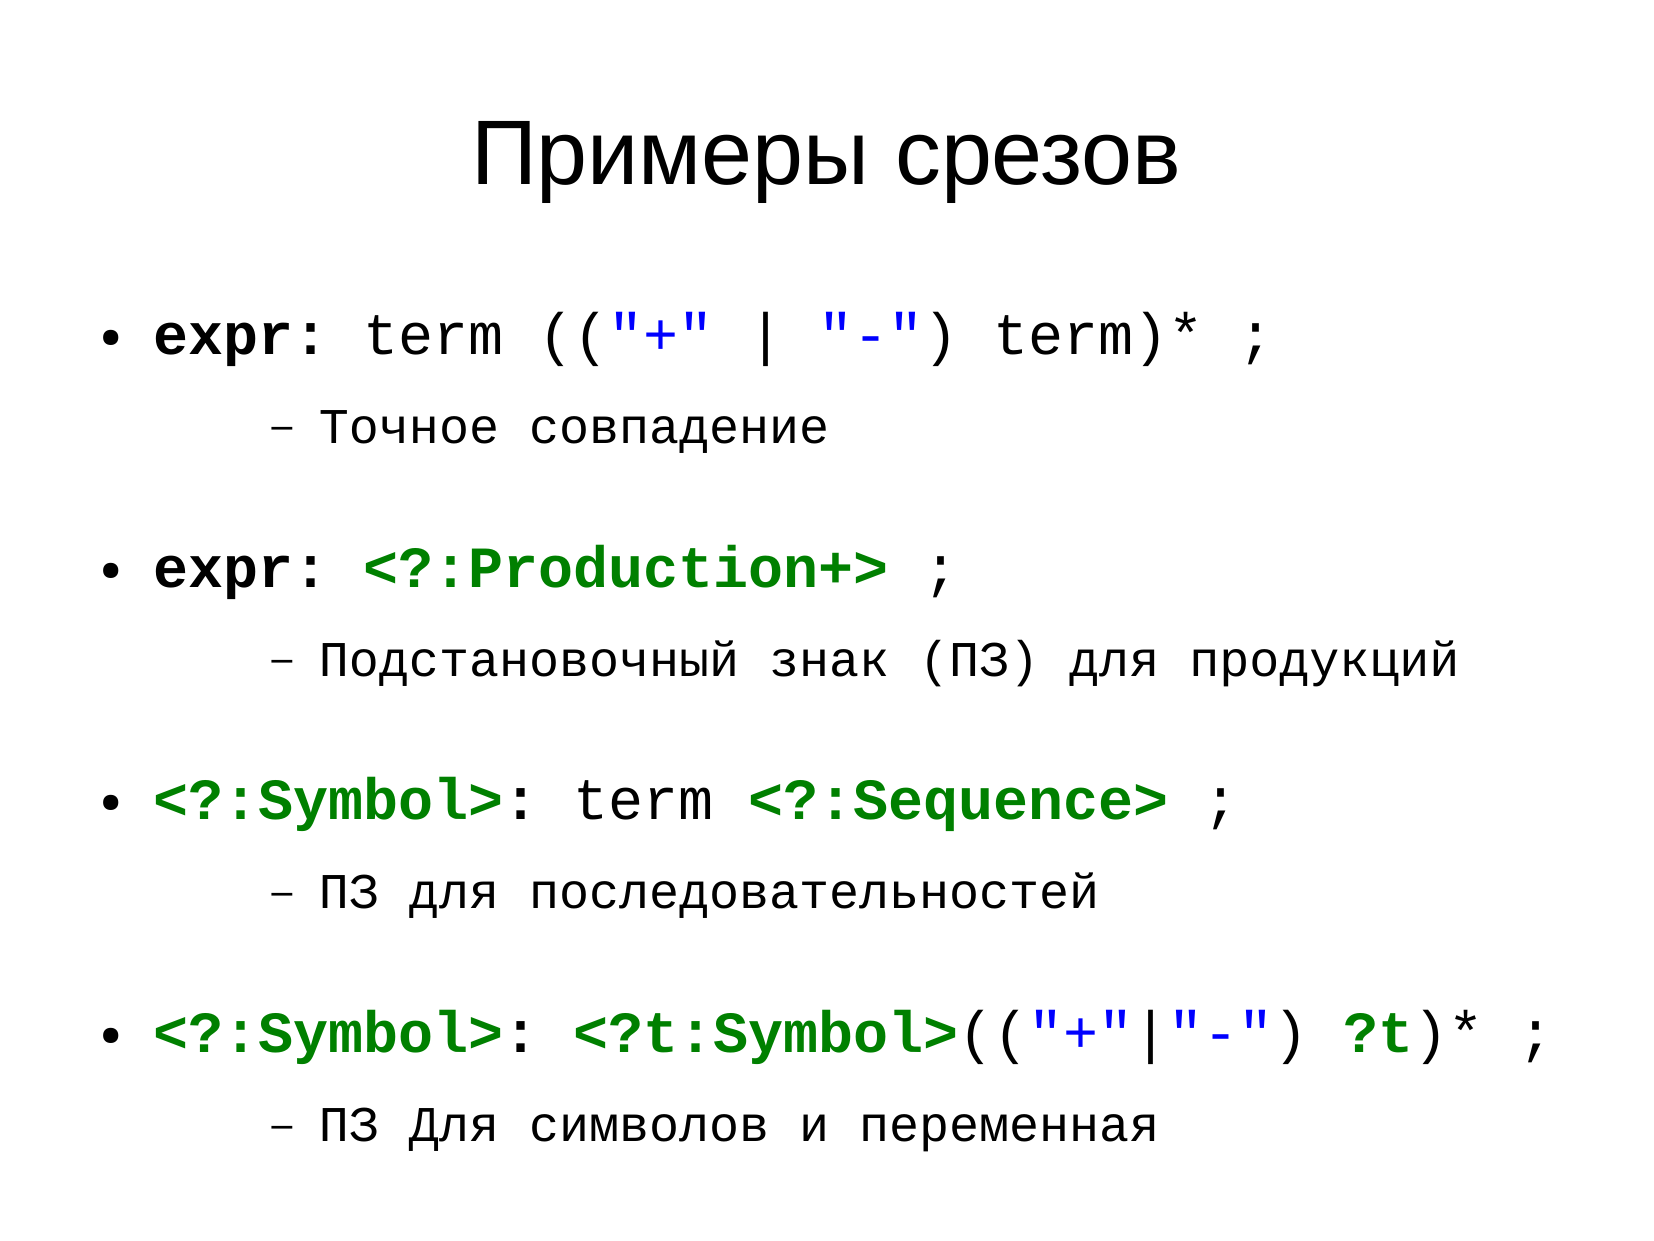

# Примеры срезов
expr: term (("+" | "-") term)* ;
Точное совпадение
expr: <?:Production+> ;
Подстановочный знак (ПЗ) для продукций
<?:Symbol>: term <?:Sequence> ;
ПЗ для последовательностей
<?:Symbol>: <?t:Symbol>(("+"|"-") ?t)* ;
ПЗ Для символов и переменная